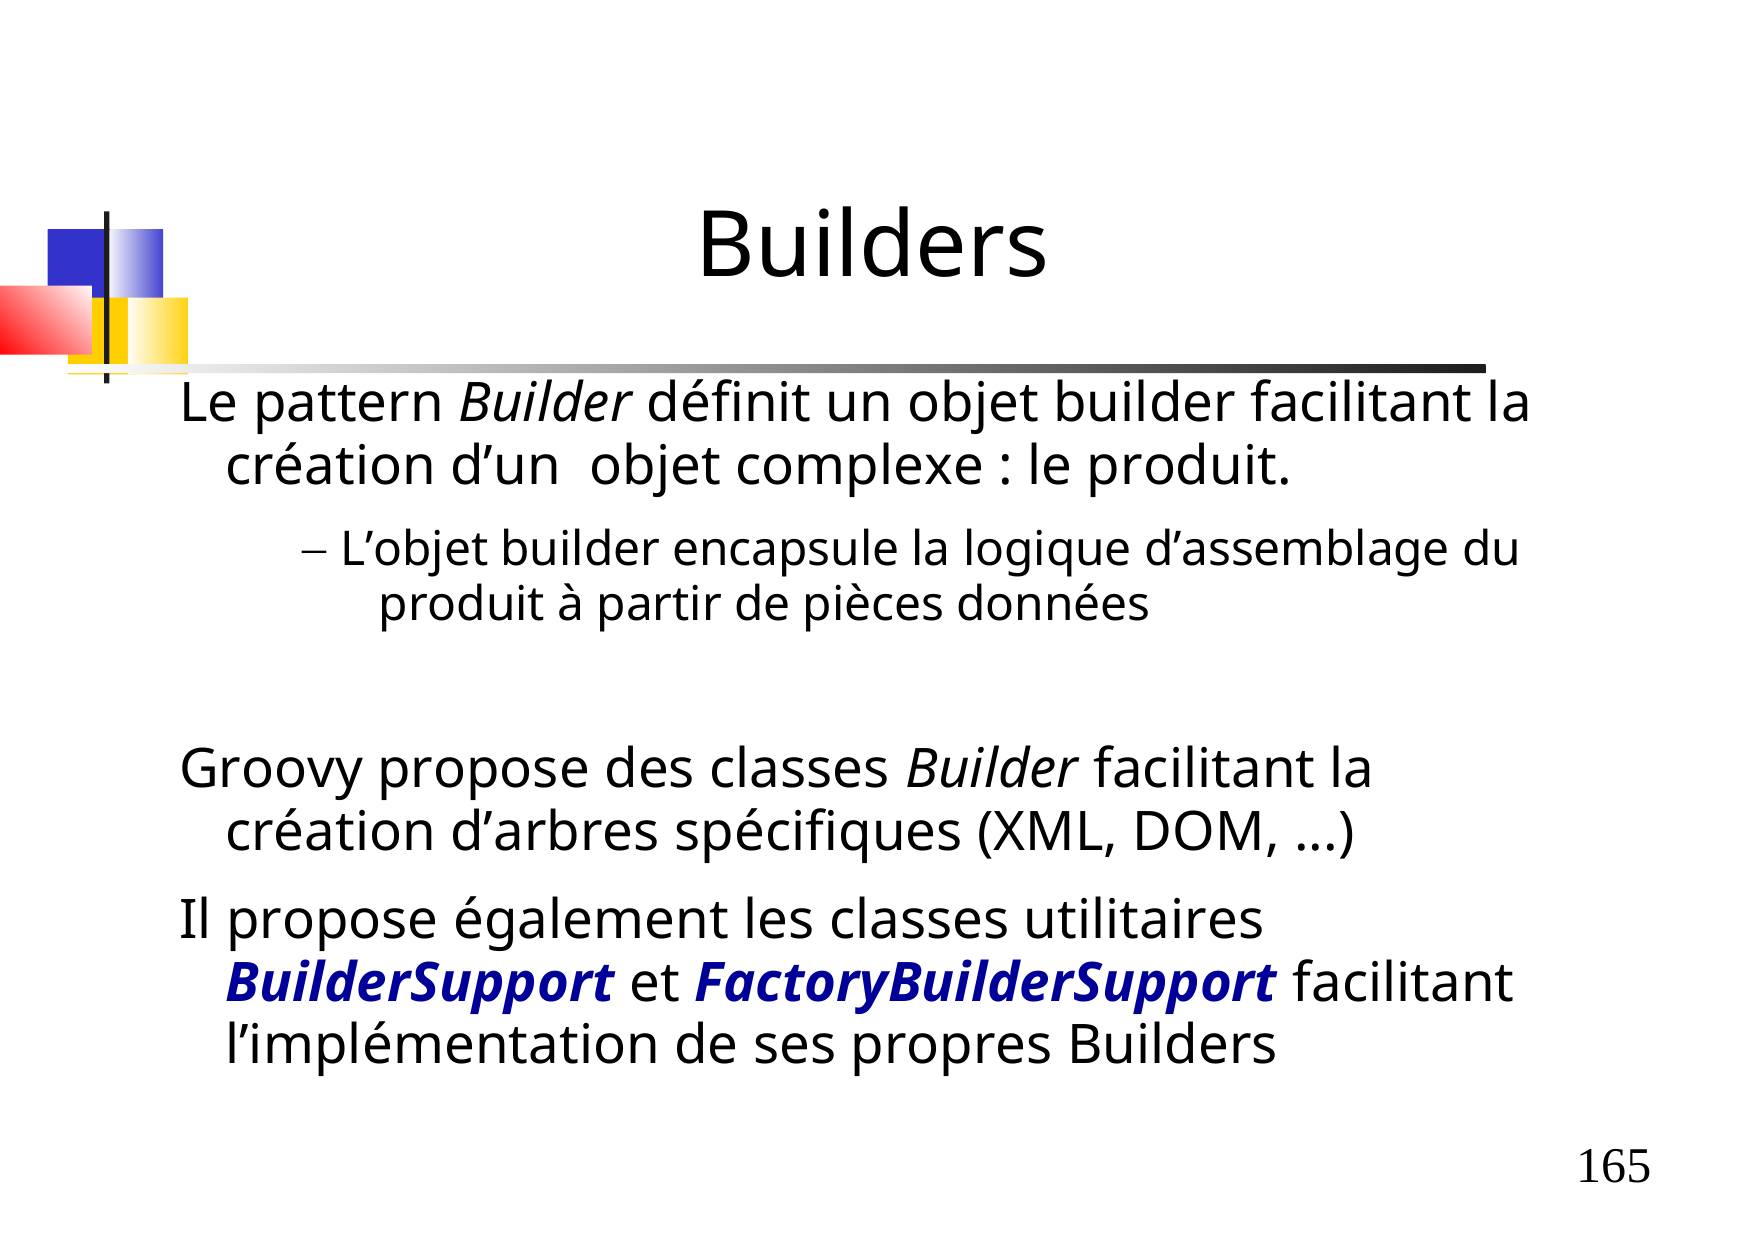

# Builders
Le pattern Builder définit un objet builder facilitant la création d’un objet complexe : le produit.
L’objet builder encapsule la logique d’assemblage du produit à partir de pièces données
Groovy propose des classes Builder facilitant la création d’arbres spécifiques (XML, DOM, ...)
Il propose également les classes utilitaires BuilderSupport et FactoryBuilderSupport facilitant l’implémentation de ses propres Builders